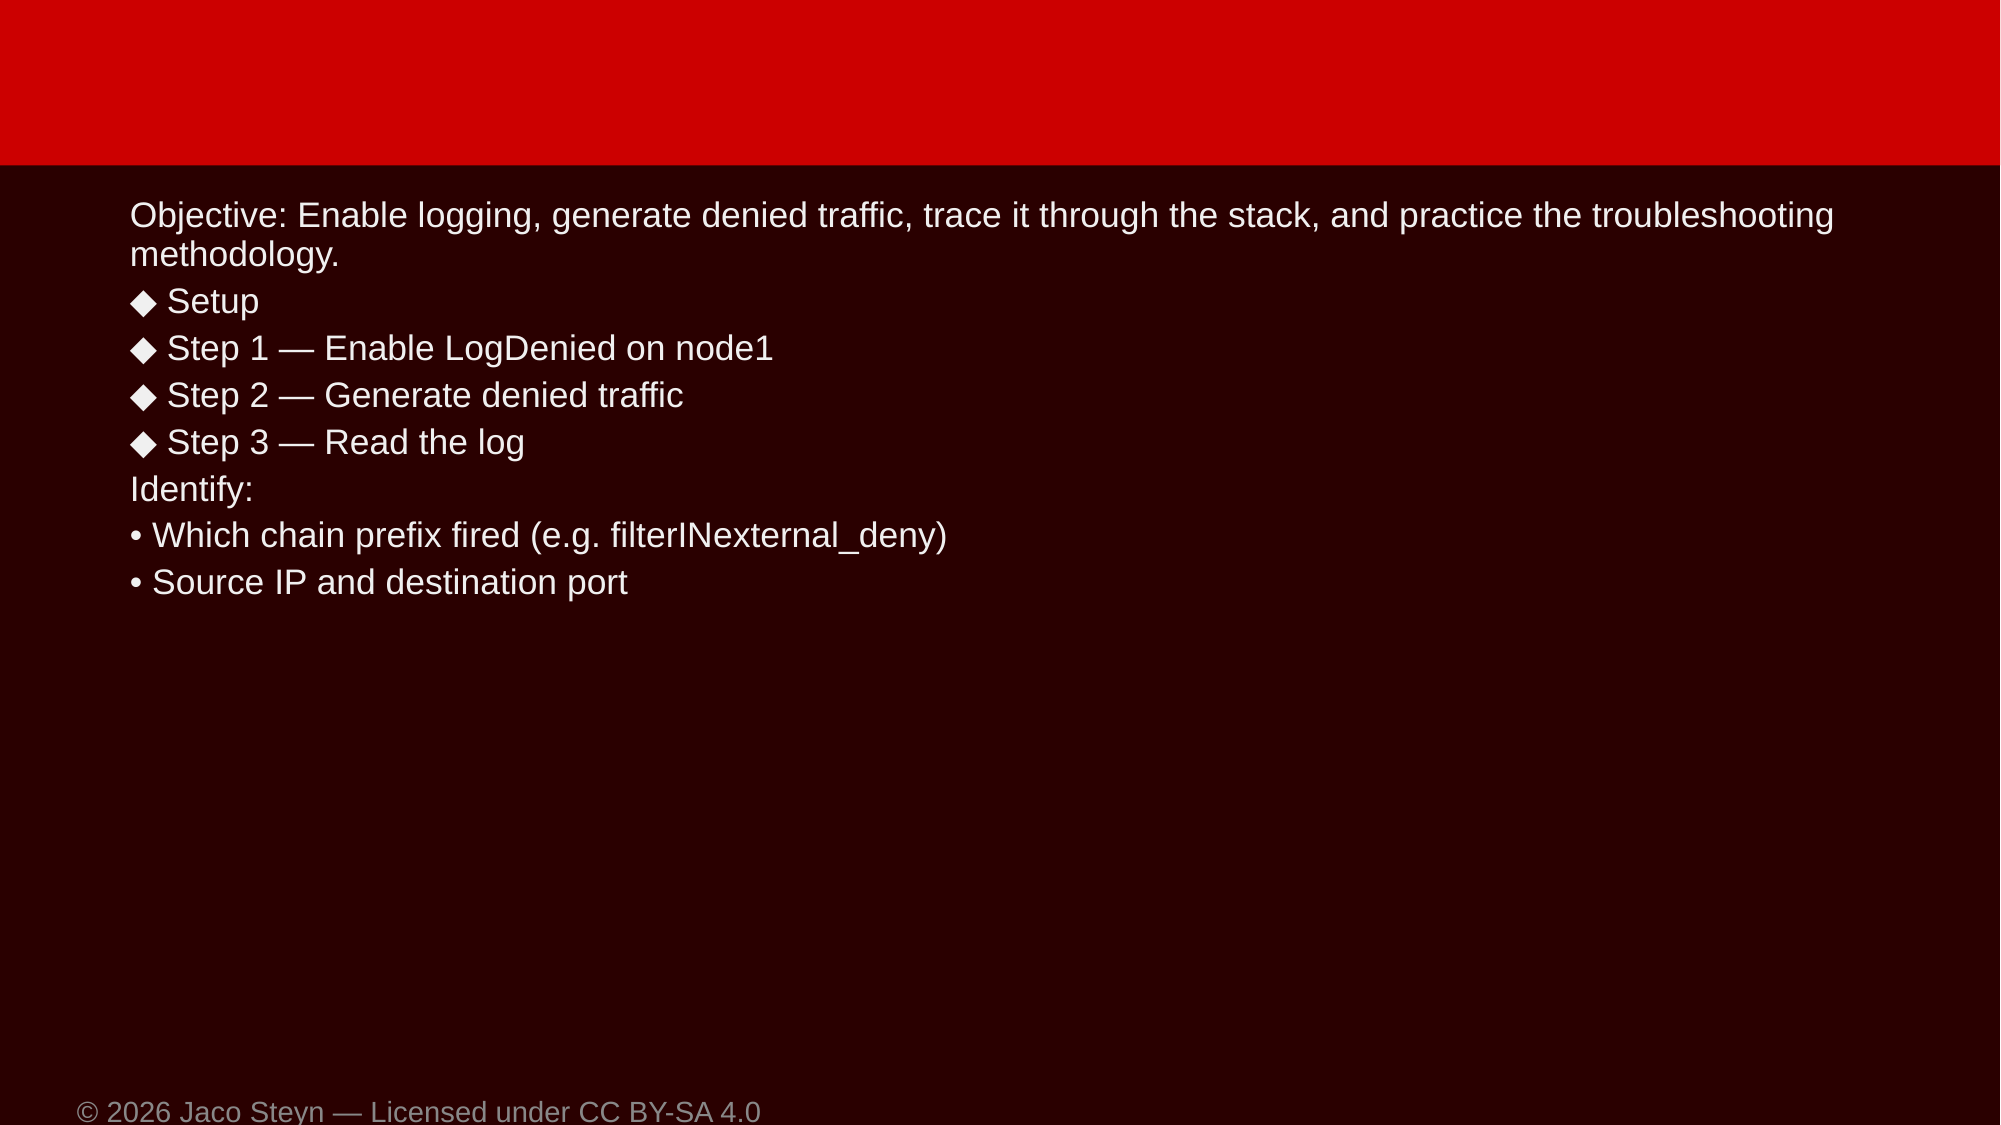

🔧 Lab 10 — Logging and Troubleshooting in Practice
Objective: Enable logging, generate denied traffic, trace it through the stack, and practice the troubleshooting methodology.
◆ Setup
◆ Step 1 — Enable LogDenied on node1
◆ Step 2 — Generate denied traffic
◆ Step 3 — Read the log
Identify:
• Which chain prefix fired (e.g. filterINexternal_deny)
• Source IP and destination port
© 2026 Jaco Steyn — Licensed under CC BY-SA 4.0